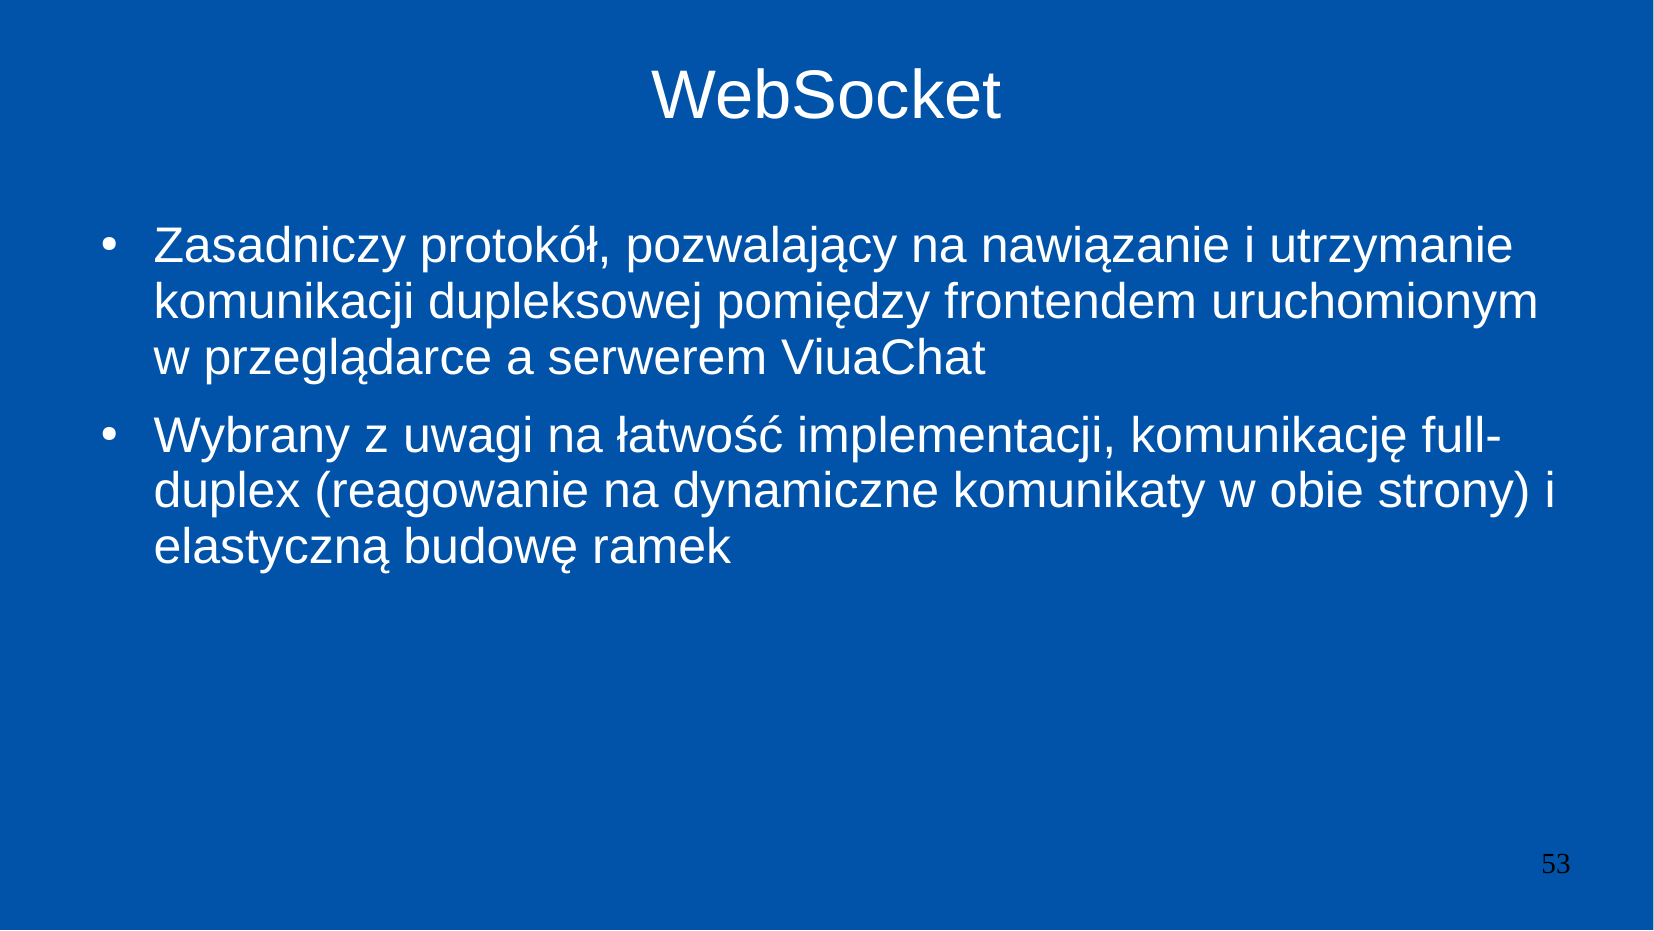

# WebSocket
Zasadniczy protokół, pozwalający na nawiązanie i utrzymanie komunikacji dupleksowej pomiędzy frontendem uruchomionym w przeglądarce a serwerem ViuaChat
Wybrany z uwagi na łatwość implementacji, komunikację full-duplex (reagowanie na dynamiczne komunikaty w obie strony) i elastyczną budowę ramek
53